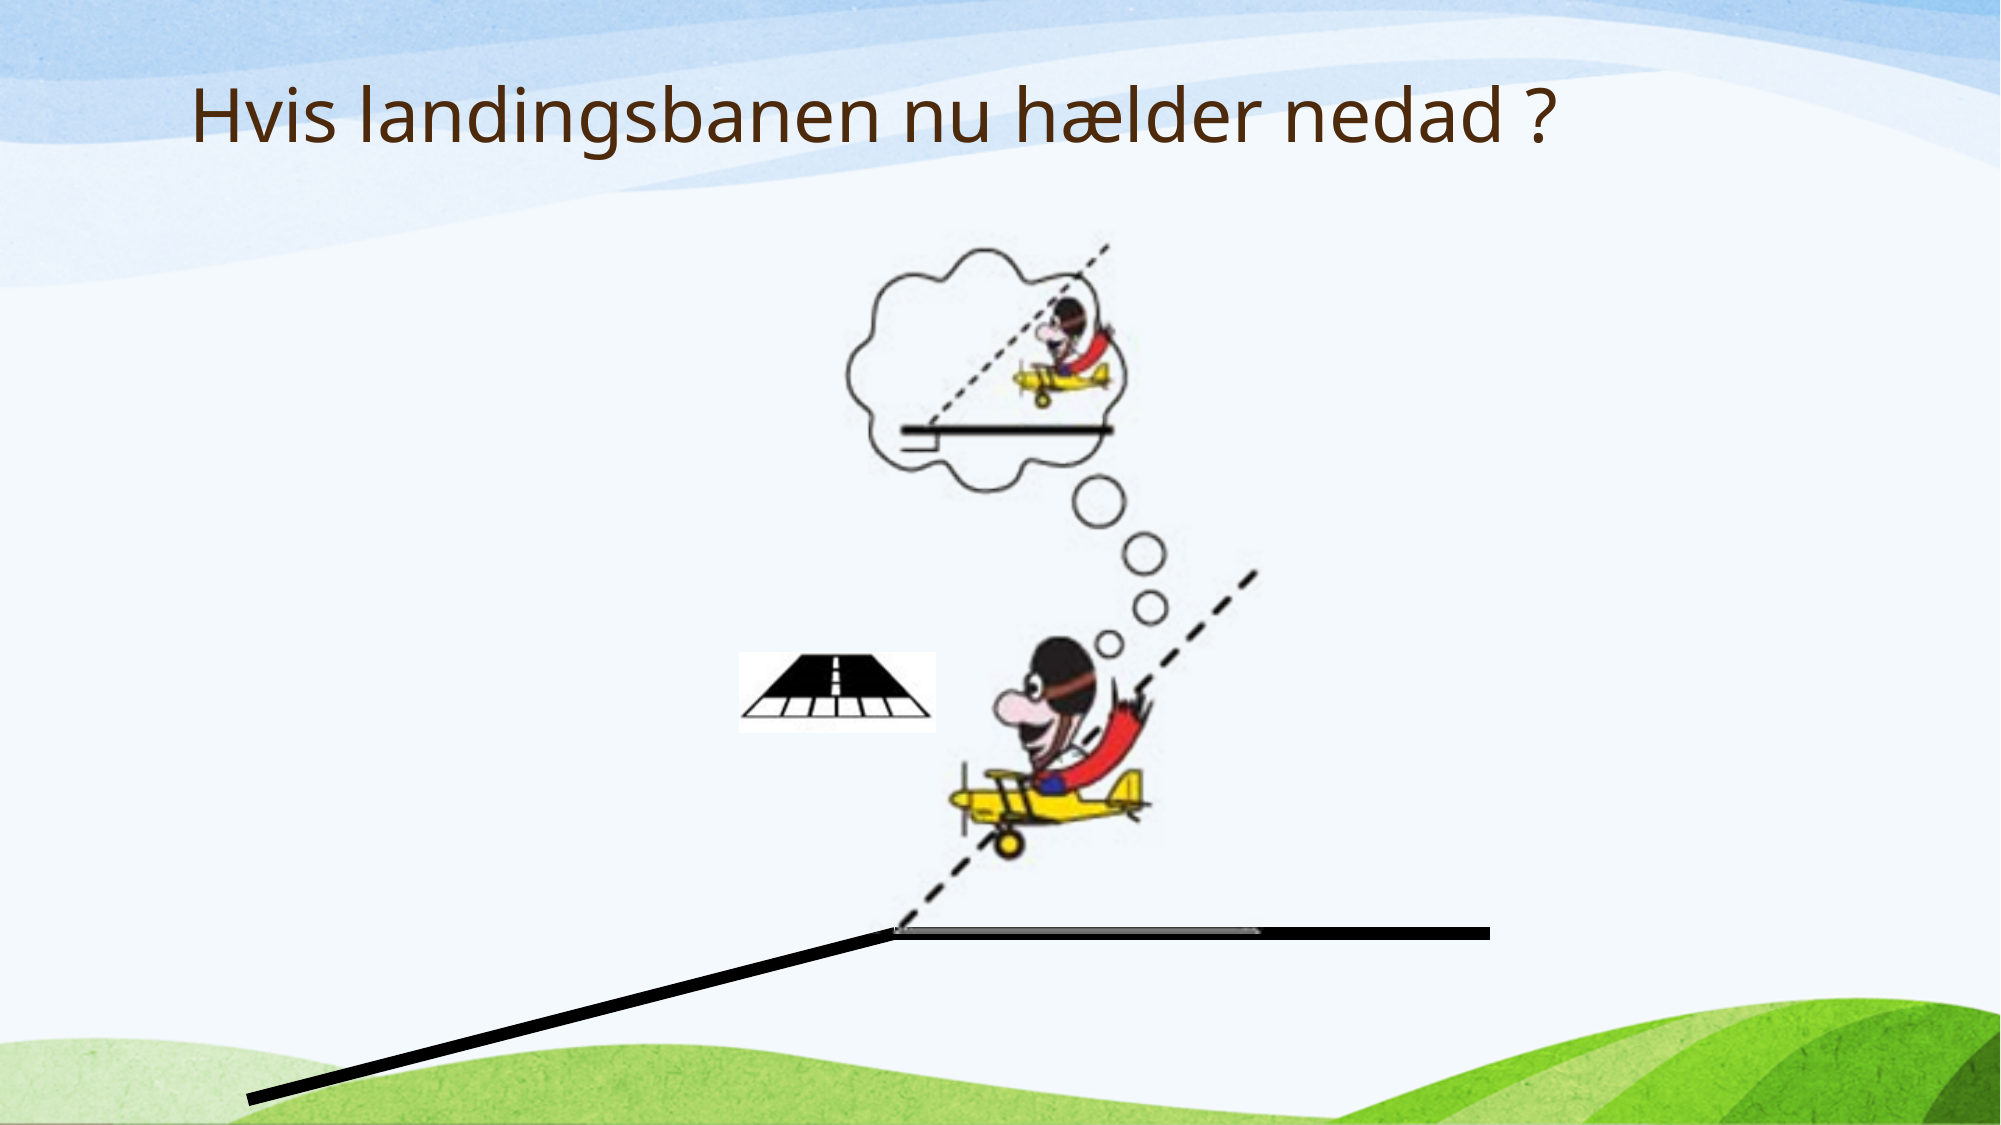

# Hvis landingsbanen nu hælder nedad ?